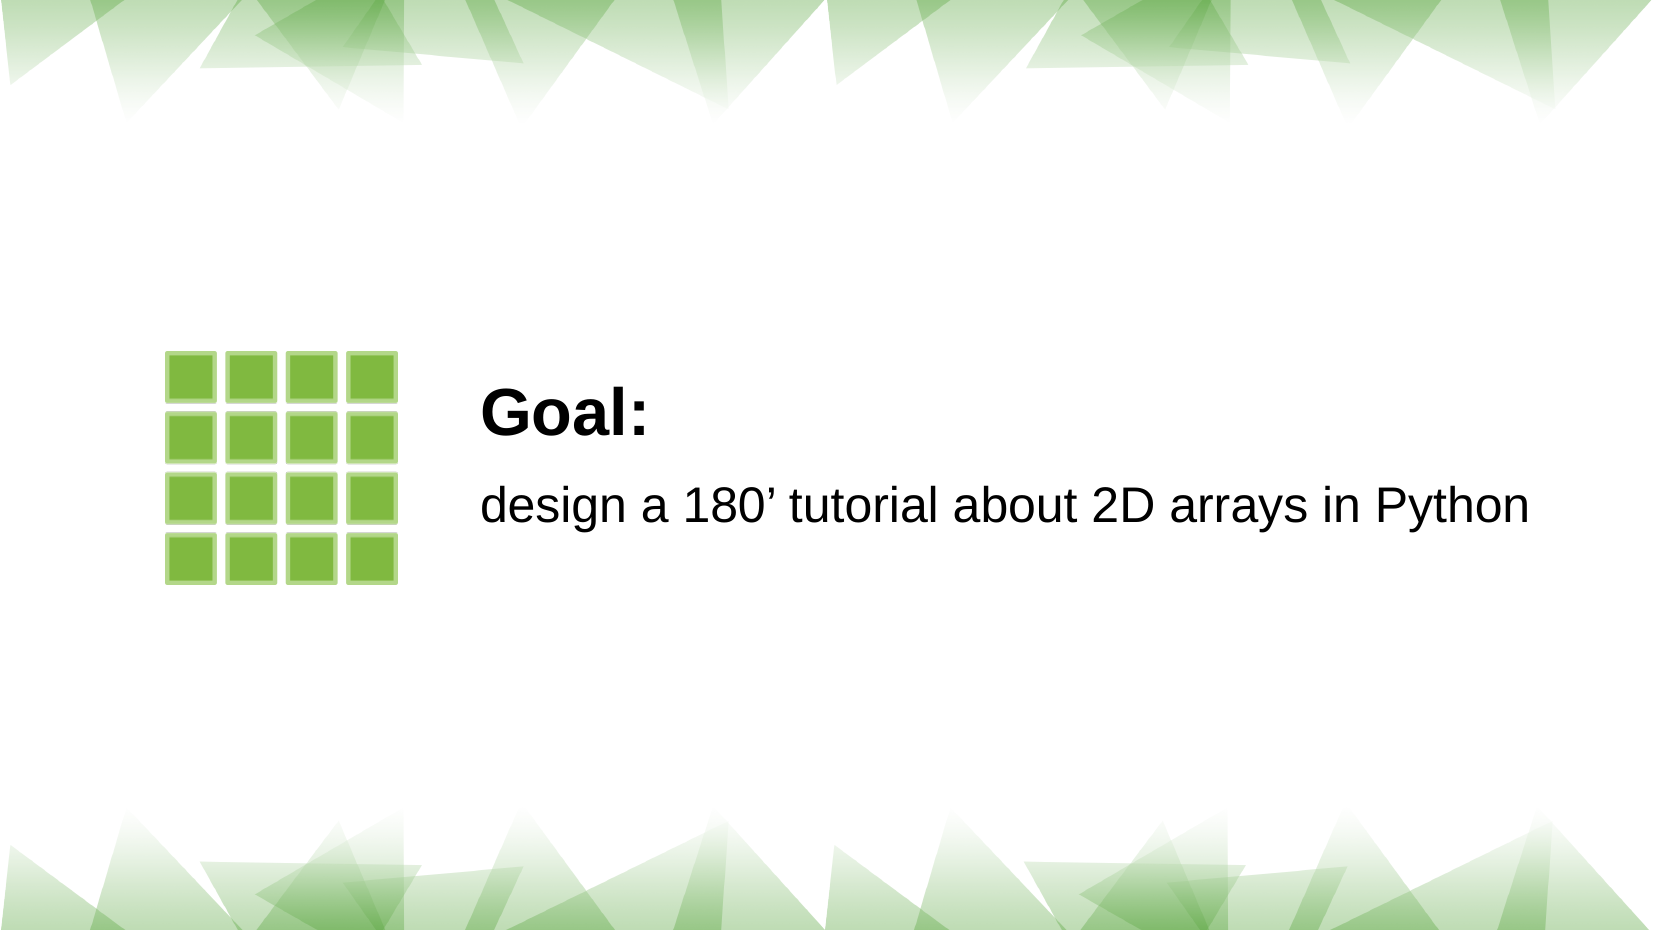

# Goal: design a 180’ tutorial about 2D arrays in Python